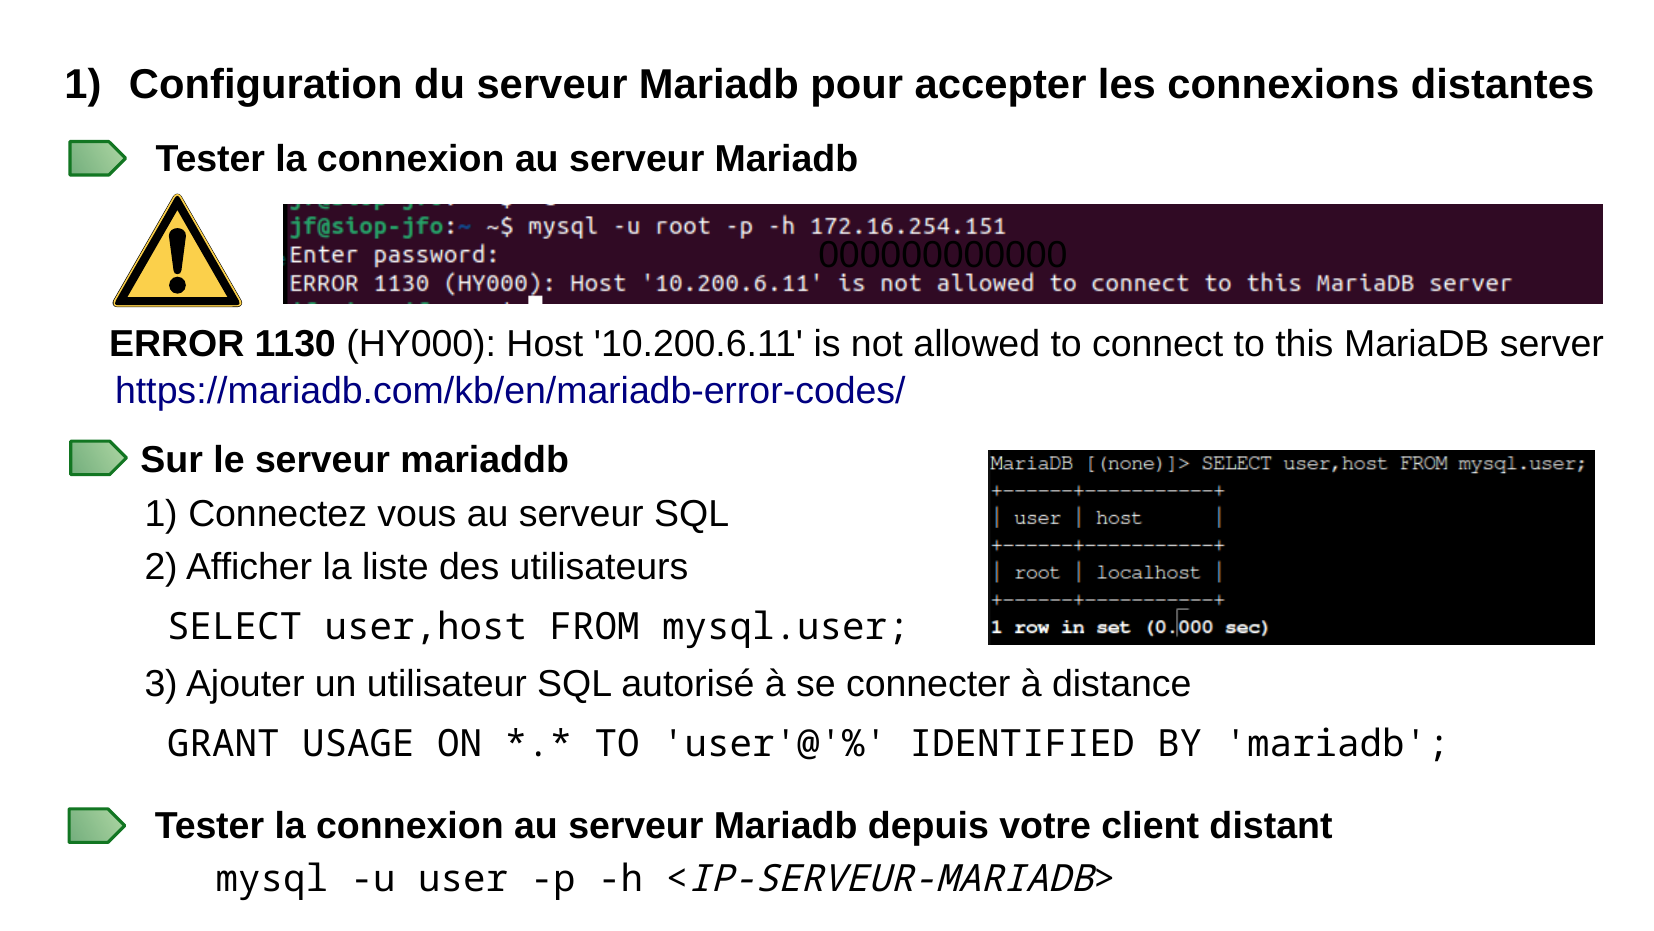

# Configuration du serveur Mariadb pour accepter les connexions distantes
Tester la connexion au serveur Mariadb
000000000000
ERROR 1130 (HY000): Host '10.200.6.11' is not allowed to connect to this MariaDB server
https://mariadb.com/kb/en/mariadb-error-codes/
Sur le serveur mariaddb
1) Connectez vous au serveur SQL
2) Afficher la liste des utilisateurs
 SELECT user,host FROM mysql.user;
3) Ajouter un utilisateur SQL autorisé à se connecter à distance
 GRANT USAGE ON *.* TO 'user'@'%' IDENTIFIED BY 'mariadb';
Tester la connexion au serveur Mariadb depuis votre client distant
mysql -u user -p -h <IP-SERVEUR-MARIADB>